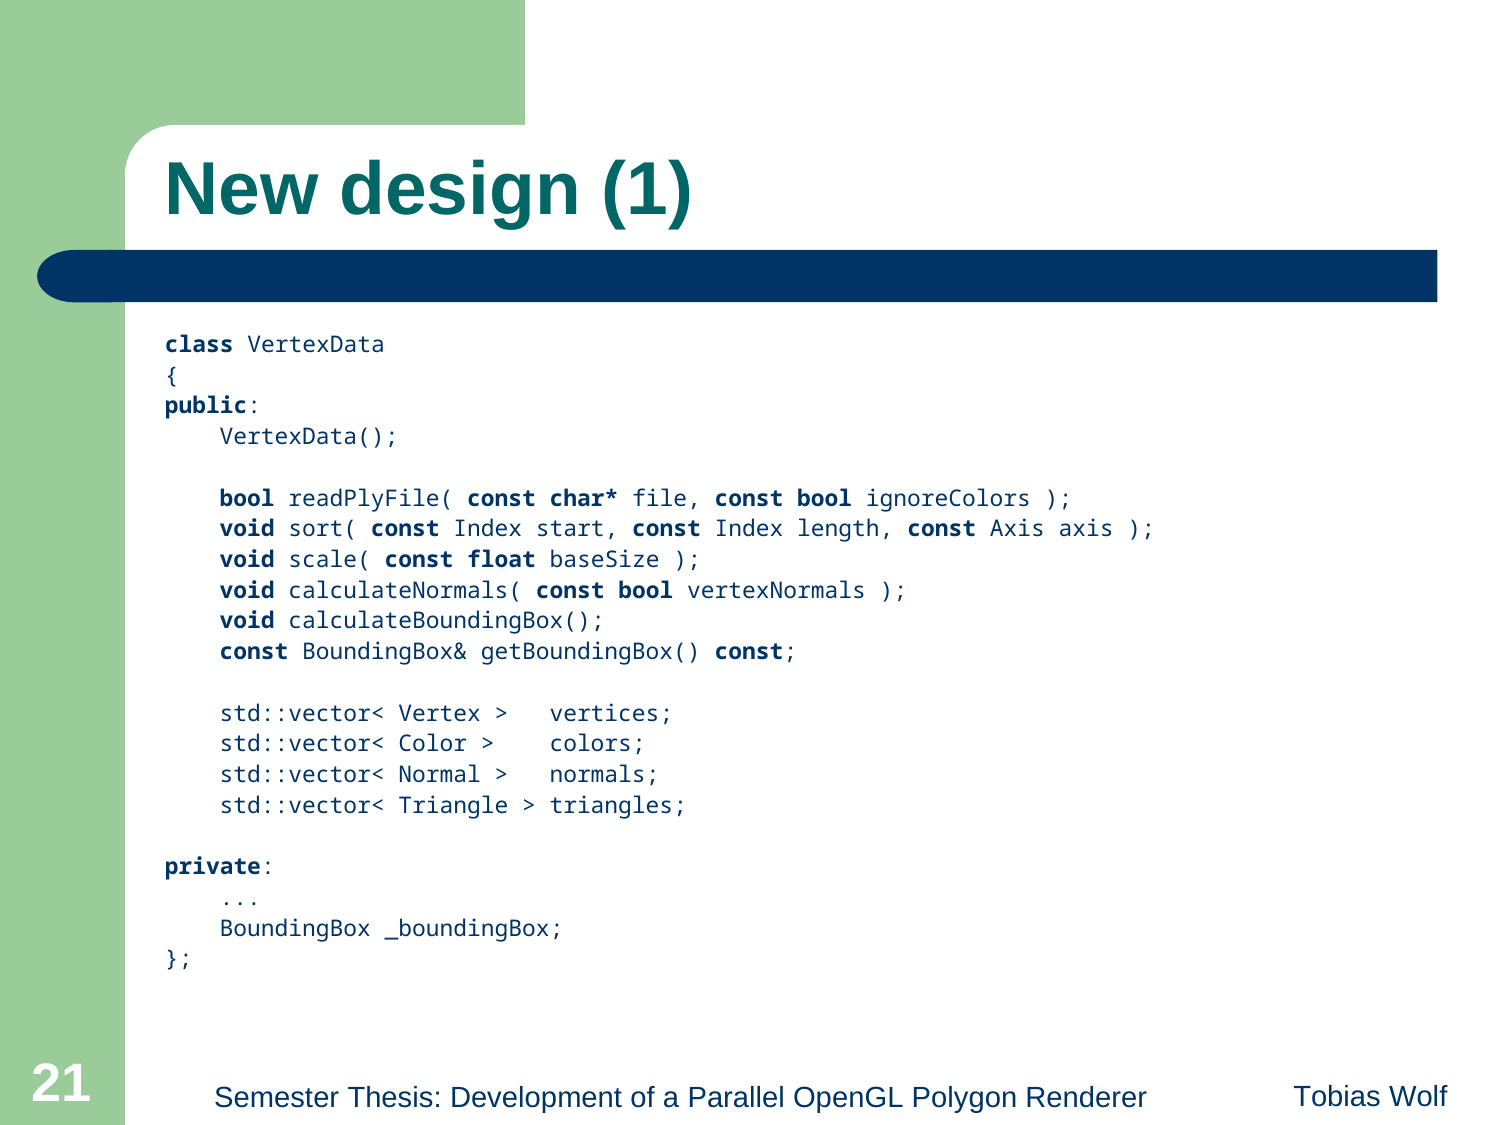

# New design (1)
class VertexData
{
public:
 VertexData();
 bool readPlyFile( const char* file, const bool ignoreColors );
 void sort( const Index start, const Index length, const Axis axis );
 void scale( const float baseSize );
 void calculateNormals( const bool vertexNormals );
 void calculateBoundingBox();
 const BoundingBox& getBoundingBox() const;
 std::vector< Vertex > vertices;
 std::vector< Color > colors;
 std::vector< Normal > normals;
 std::vector< Triangle > triangles;
private:
 ...
 BoundingBox _boundingBox;
};
21
Tobias Wolf
Semester Thesis: Development of a Parallel OpenGL Polygon Renderer